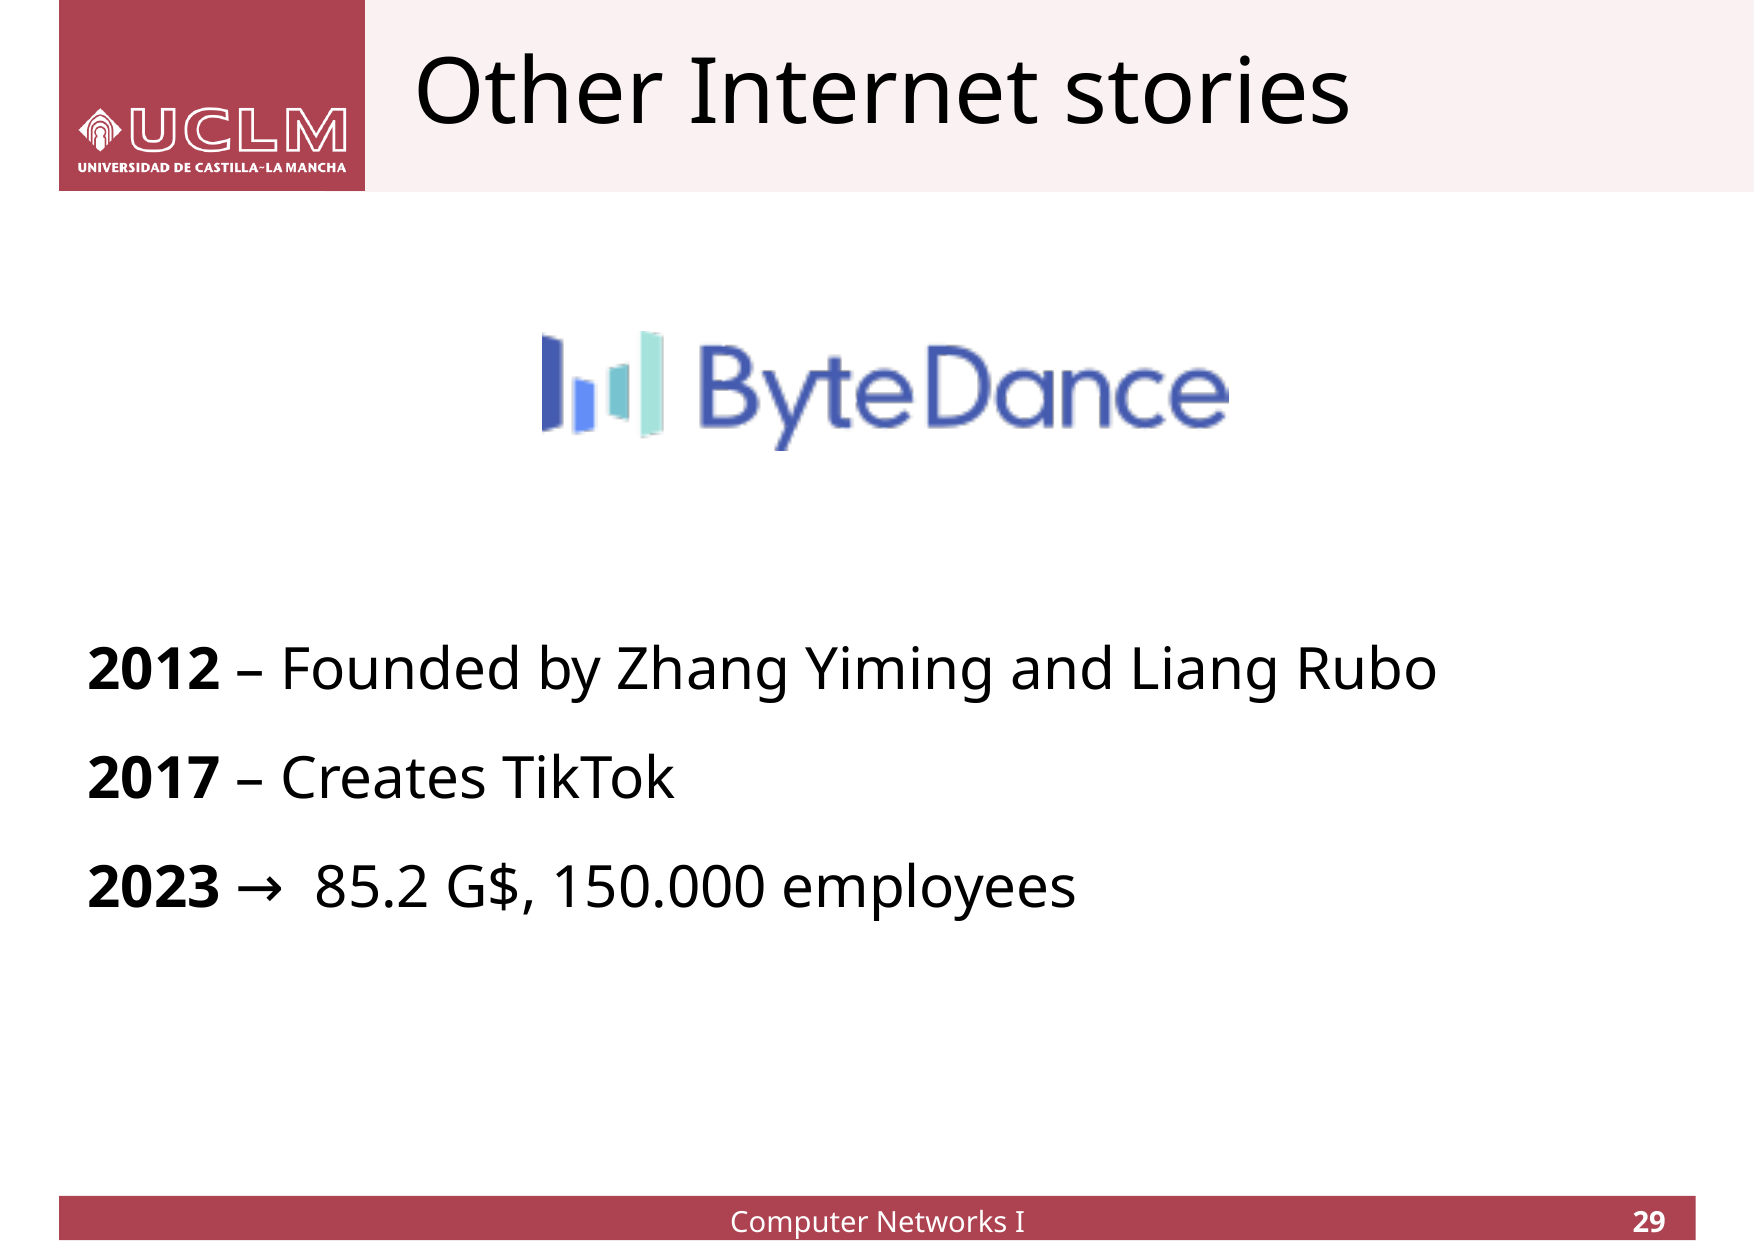

Other Internet stories
# 2012 – Founded by Zhang Yiming and Liang Rubo
2017 – Creates TikTok
2023 → 85.2 G$, 150.000 employees
Computer Networks I
29